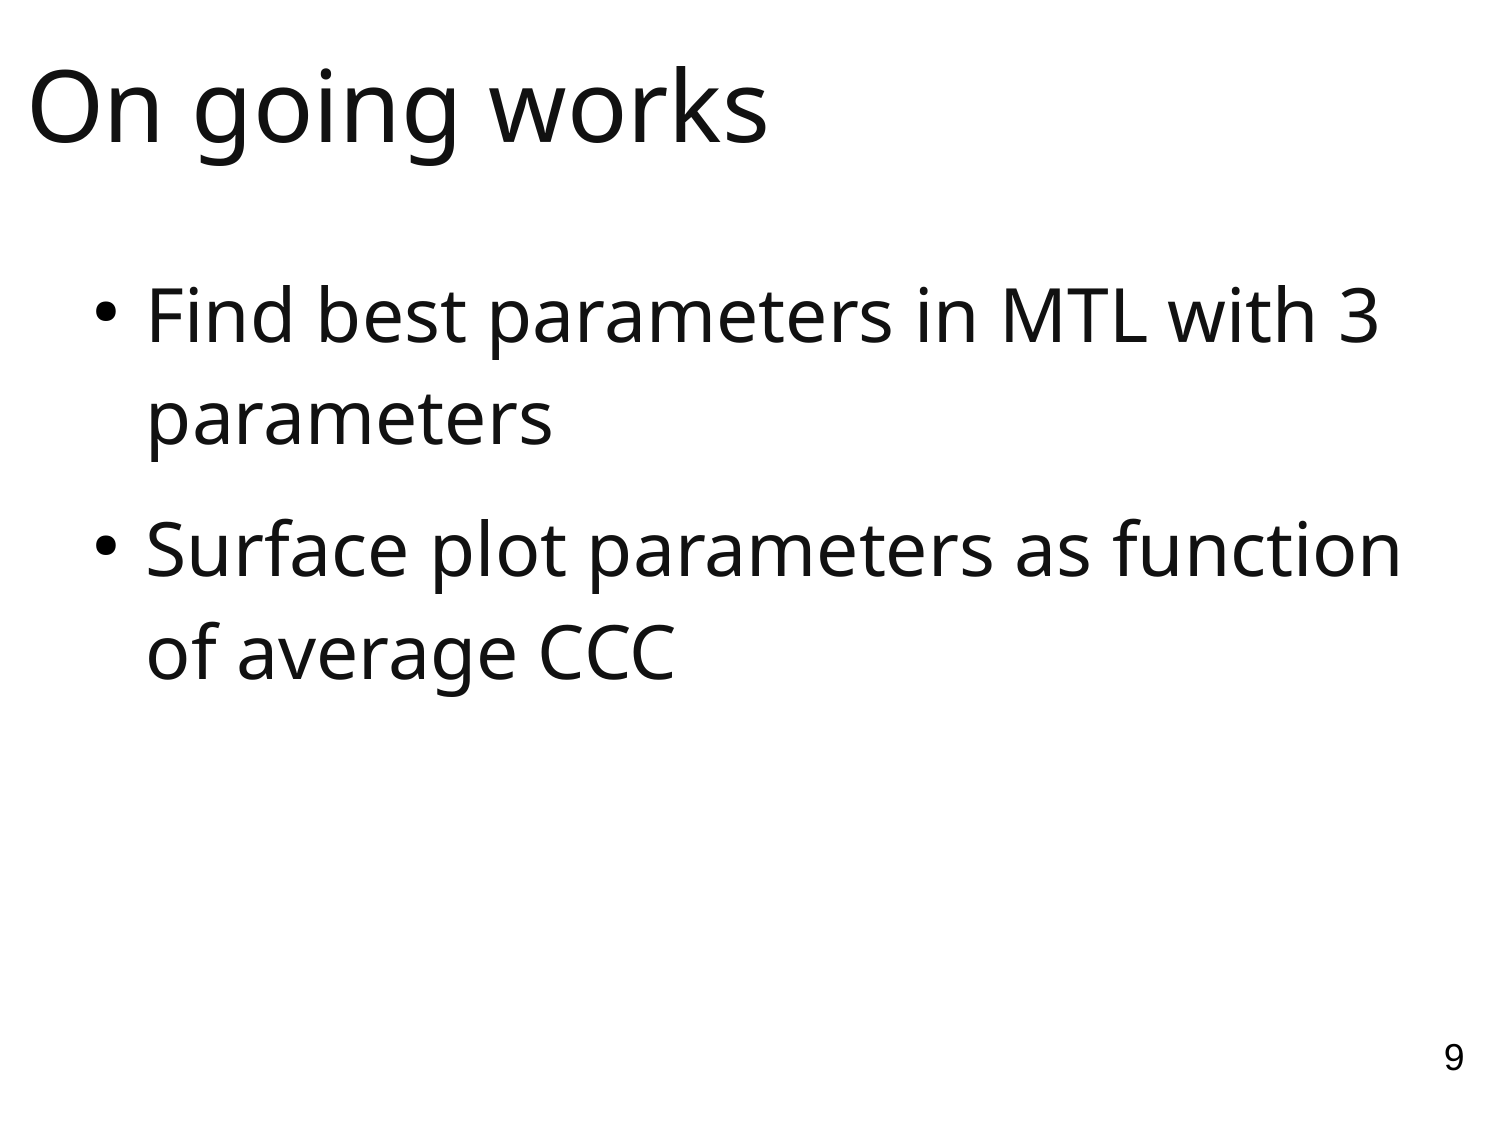

# On going works
Find best parameters in MTL with 3 parameters
Surface plot parameters as function of average CCC